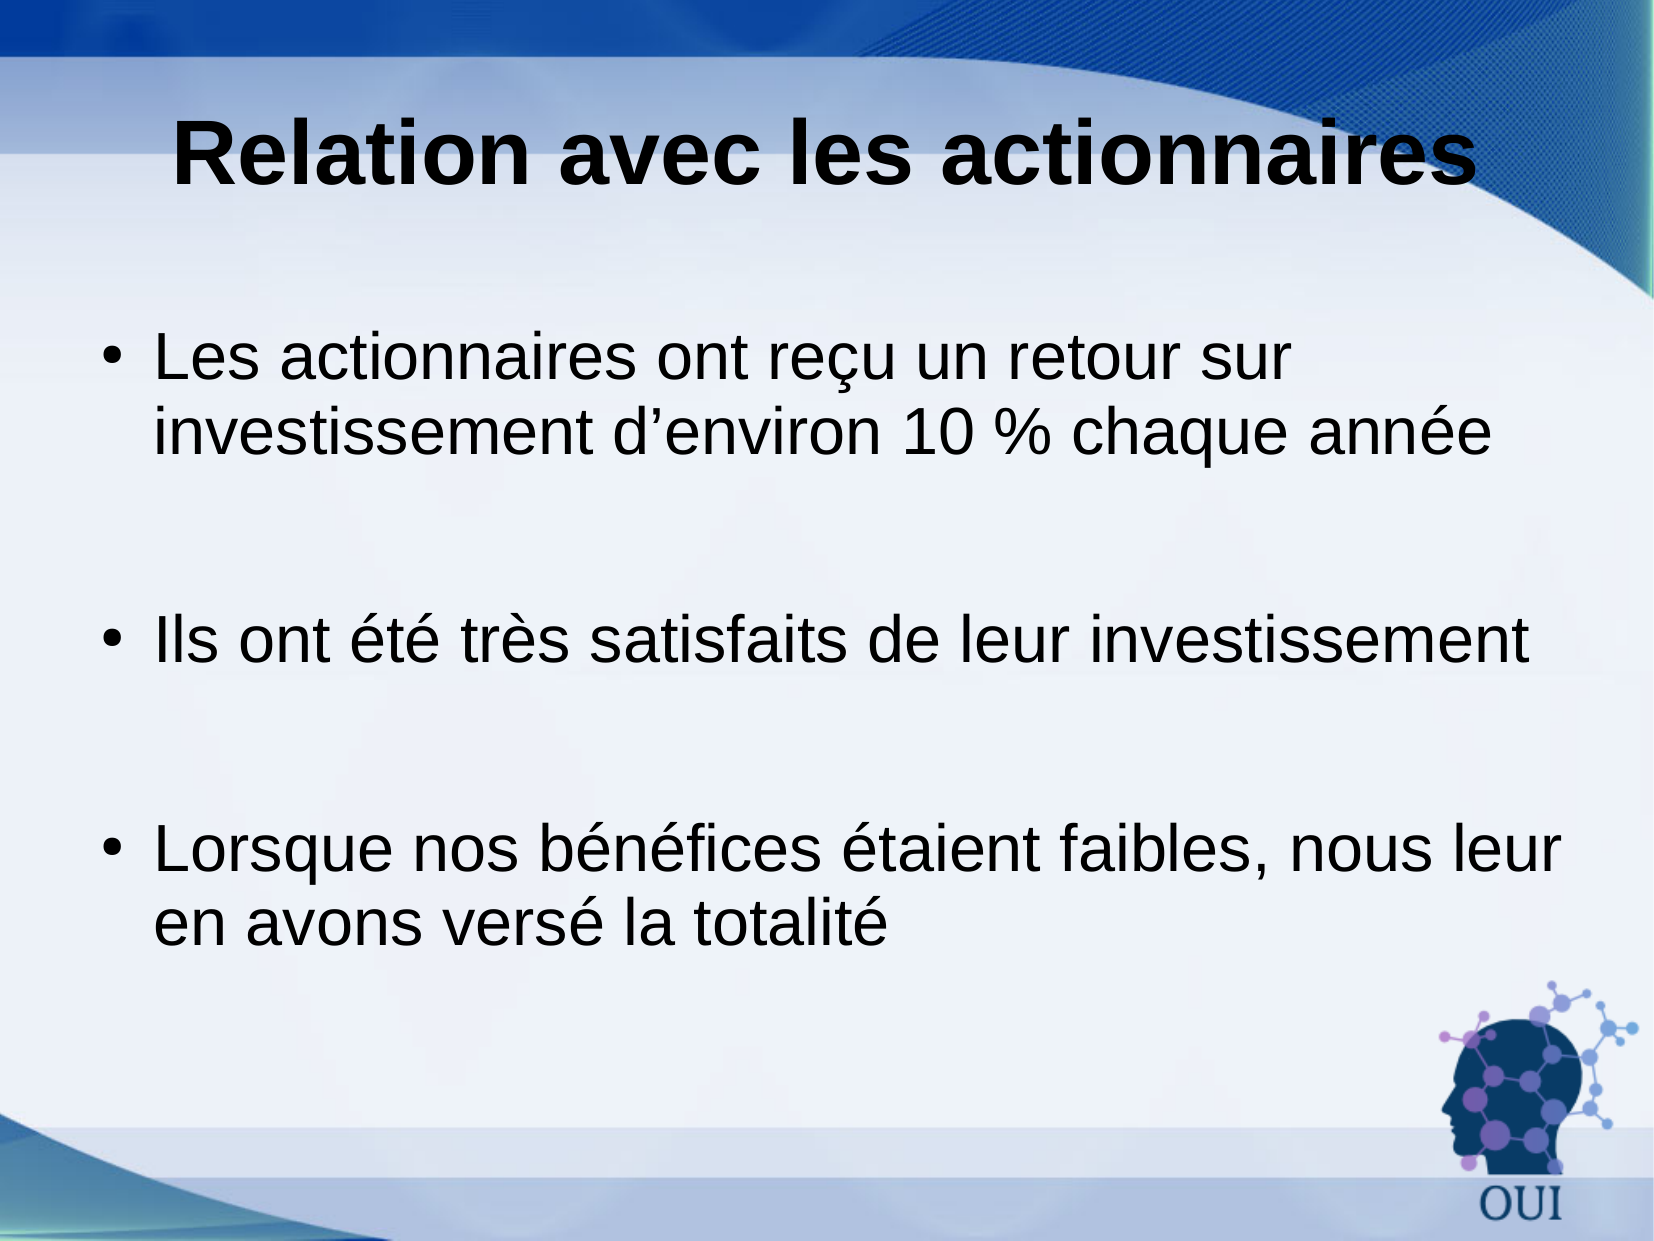

# Relation avec les actionnaires
Les actionnaires ont reçu un retour sur investissement d’environ 10 % chaque année
Ils ont été très satisfaits de leur investissement
Lorsque nos bénéfices étaient faibles, nous leur en avons versé la totalité